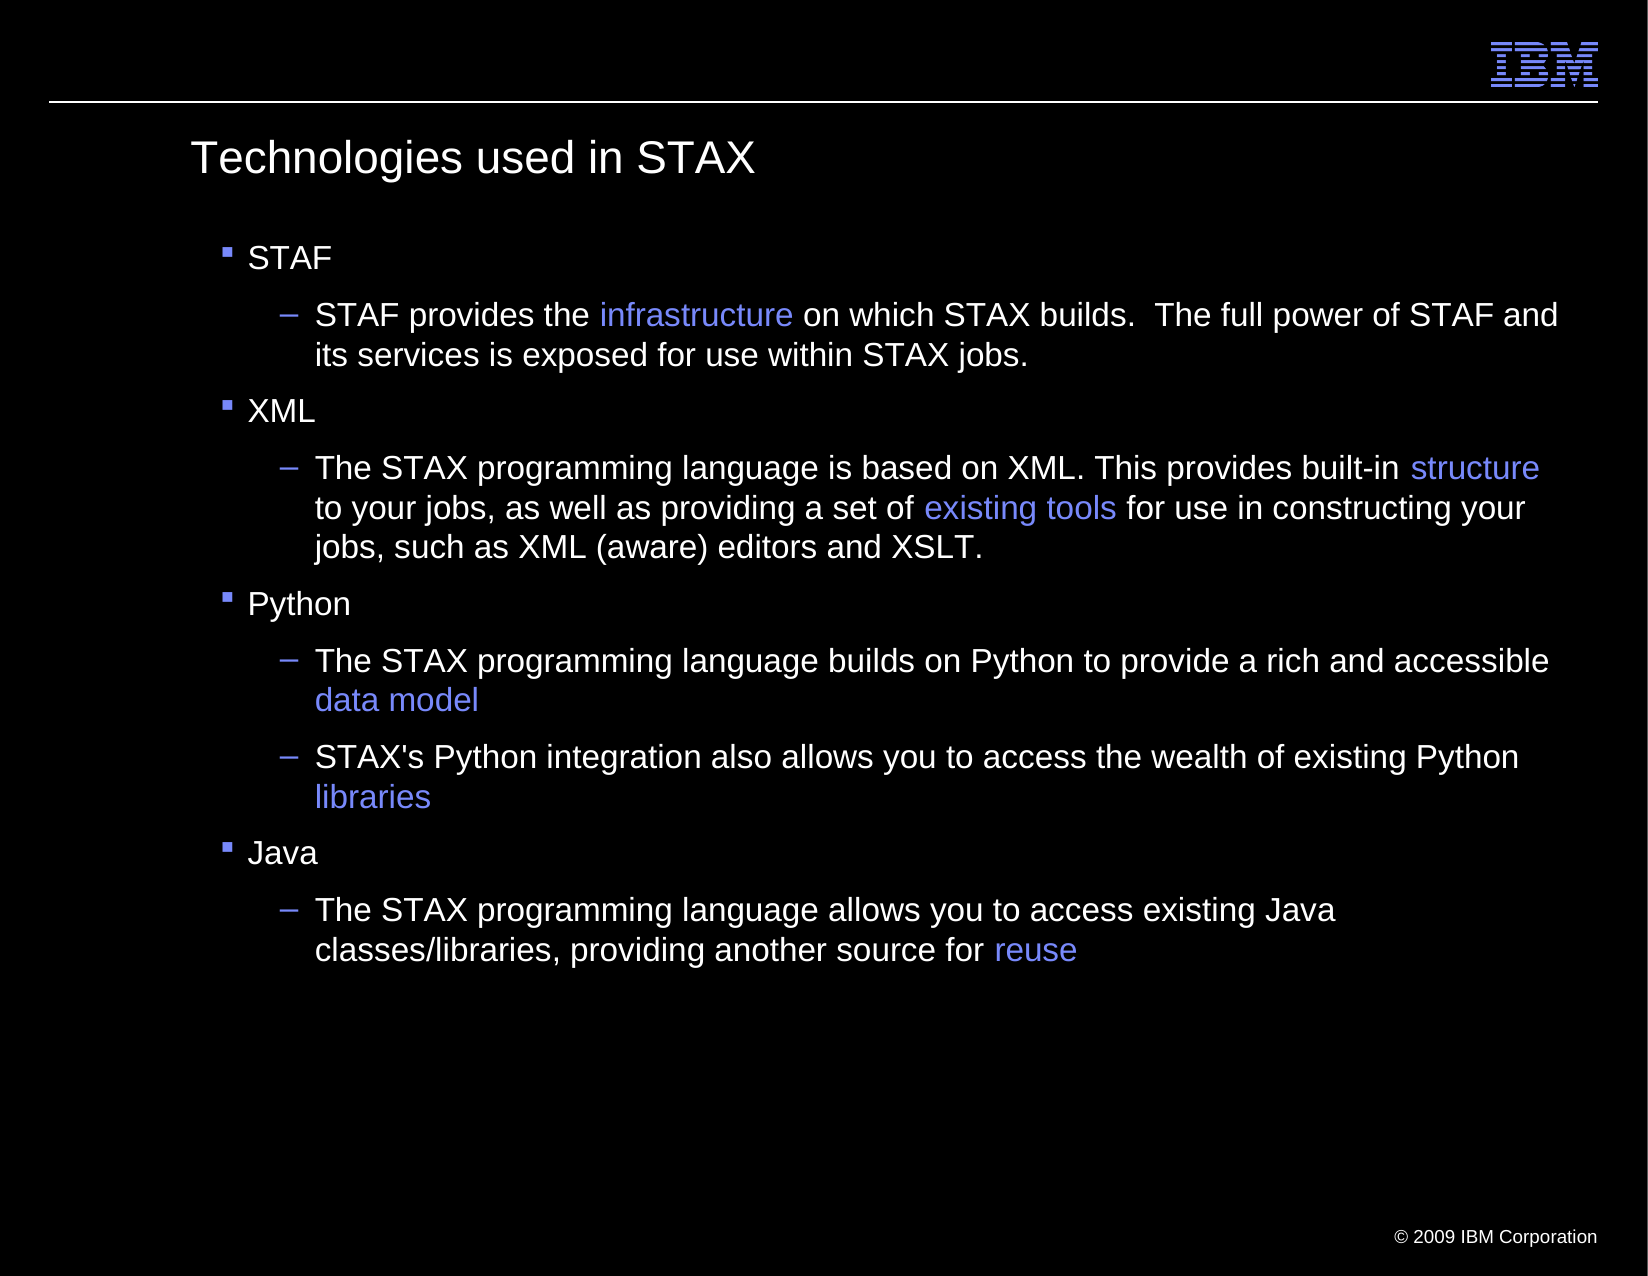

# Technologies used in STAX
STAF
STAF provides the infrastructure on which STAX builds. The full power of STAF and its services is exposed for use within STAX jobs.
XML
The STAX programming language is based on XML. This provides built-in structure to your jobs, as well as providing a set of existing tools for use in constructing your jobs, such as XML (aware) editors and XSLT.
Python
The STAX programming language builds on Python to provide a rich and accessible data model
STAX's Python integration also allows you to access the wealth of existing Python libraries
Java
The STAX programming language allows you to access existing Java classes/libraries, providing another source for reuse